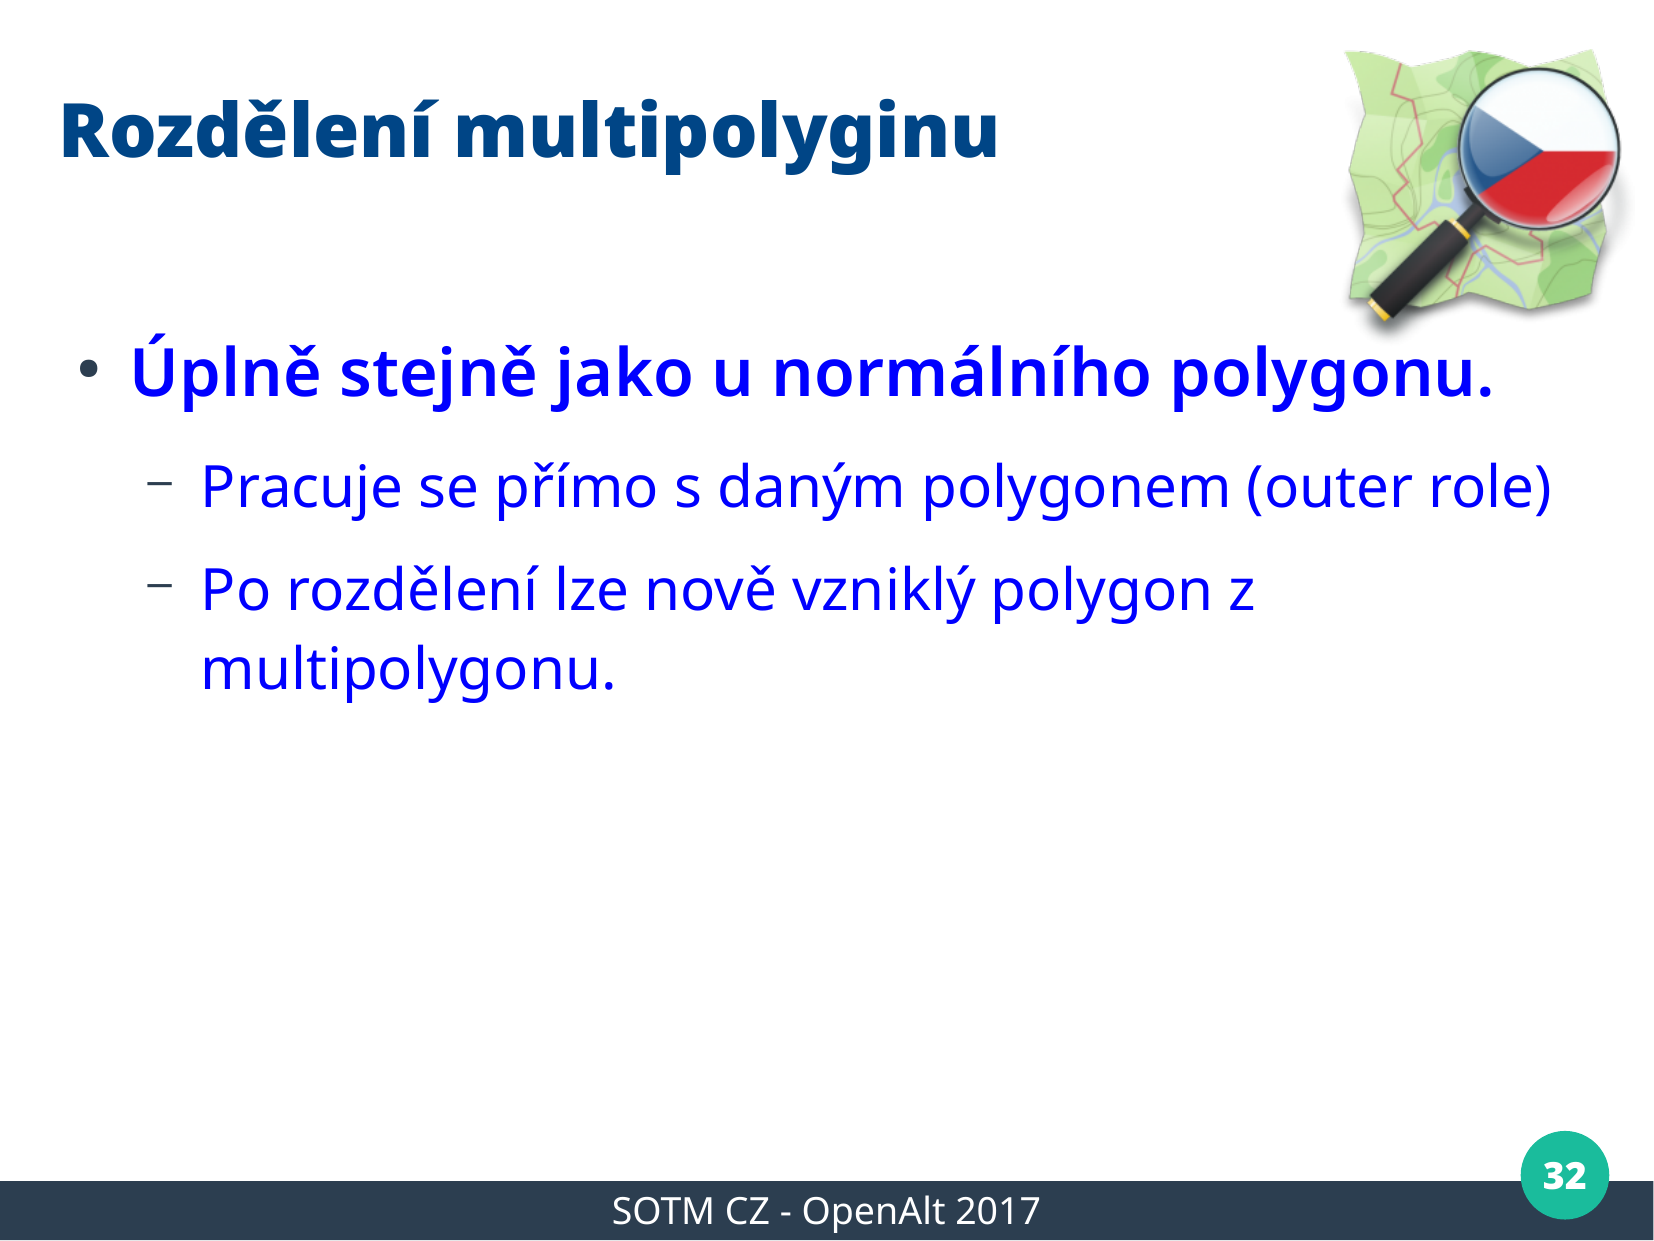

# Rozdělení multipolyginu
Úplně stejně jako u normálního polygonu.
Pracuje se přímo s daným polygonem (outer role)
Po rozdělení lze nově vzniklý polygon z multipolygonu.
32
SOTM CZ - OpenAlt 2017